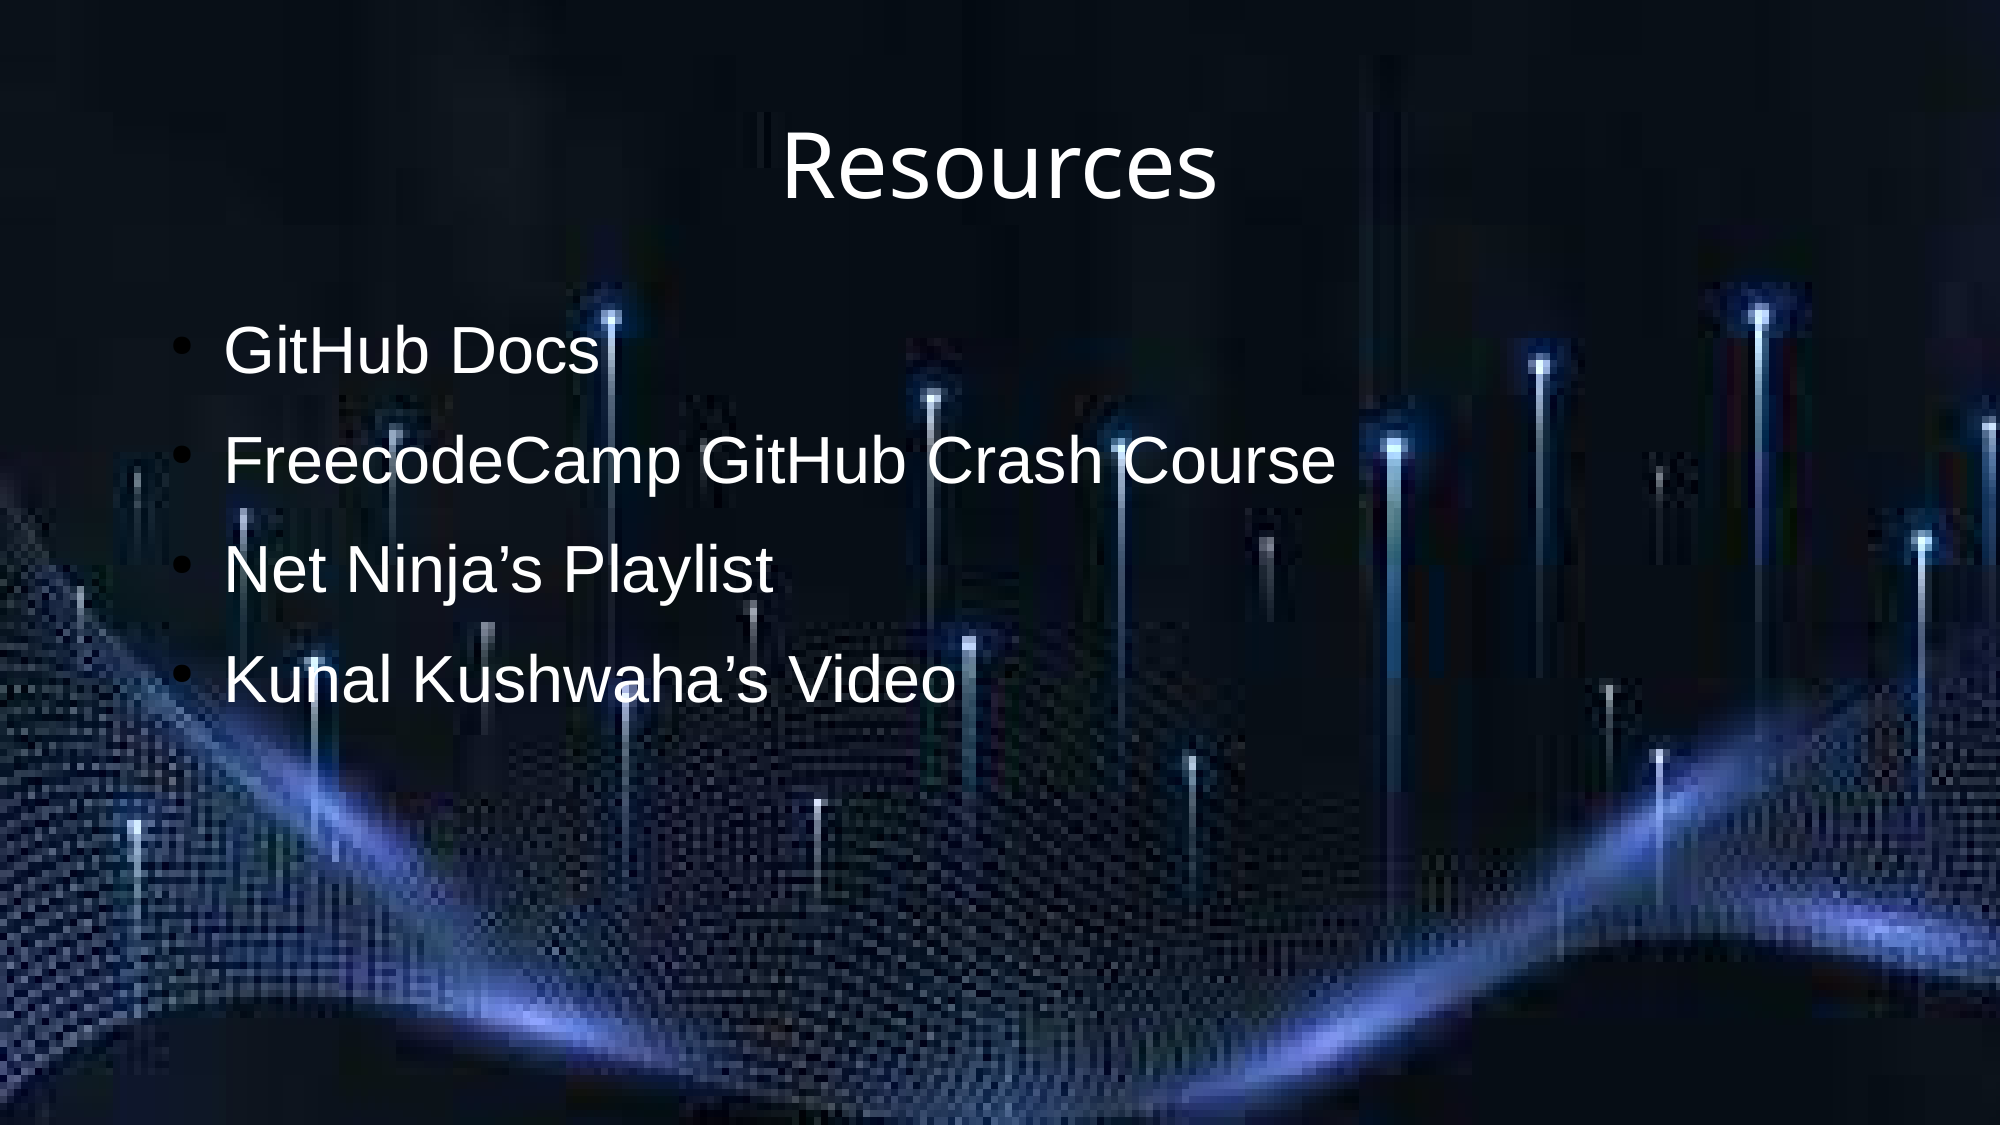

# Resources
GitHub Docs
FreecodeCamp GitHub Crash Course
Net Ninja’s Playlist
Kunal Kushwaha’s Video